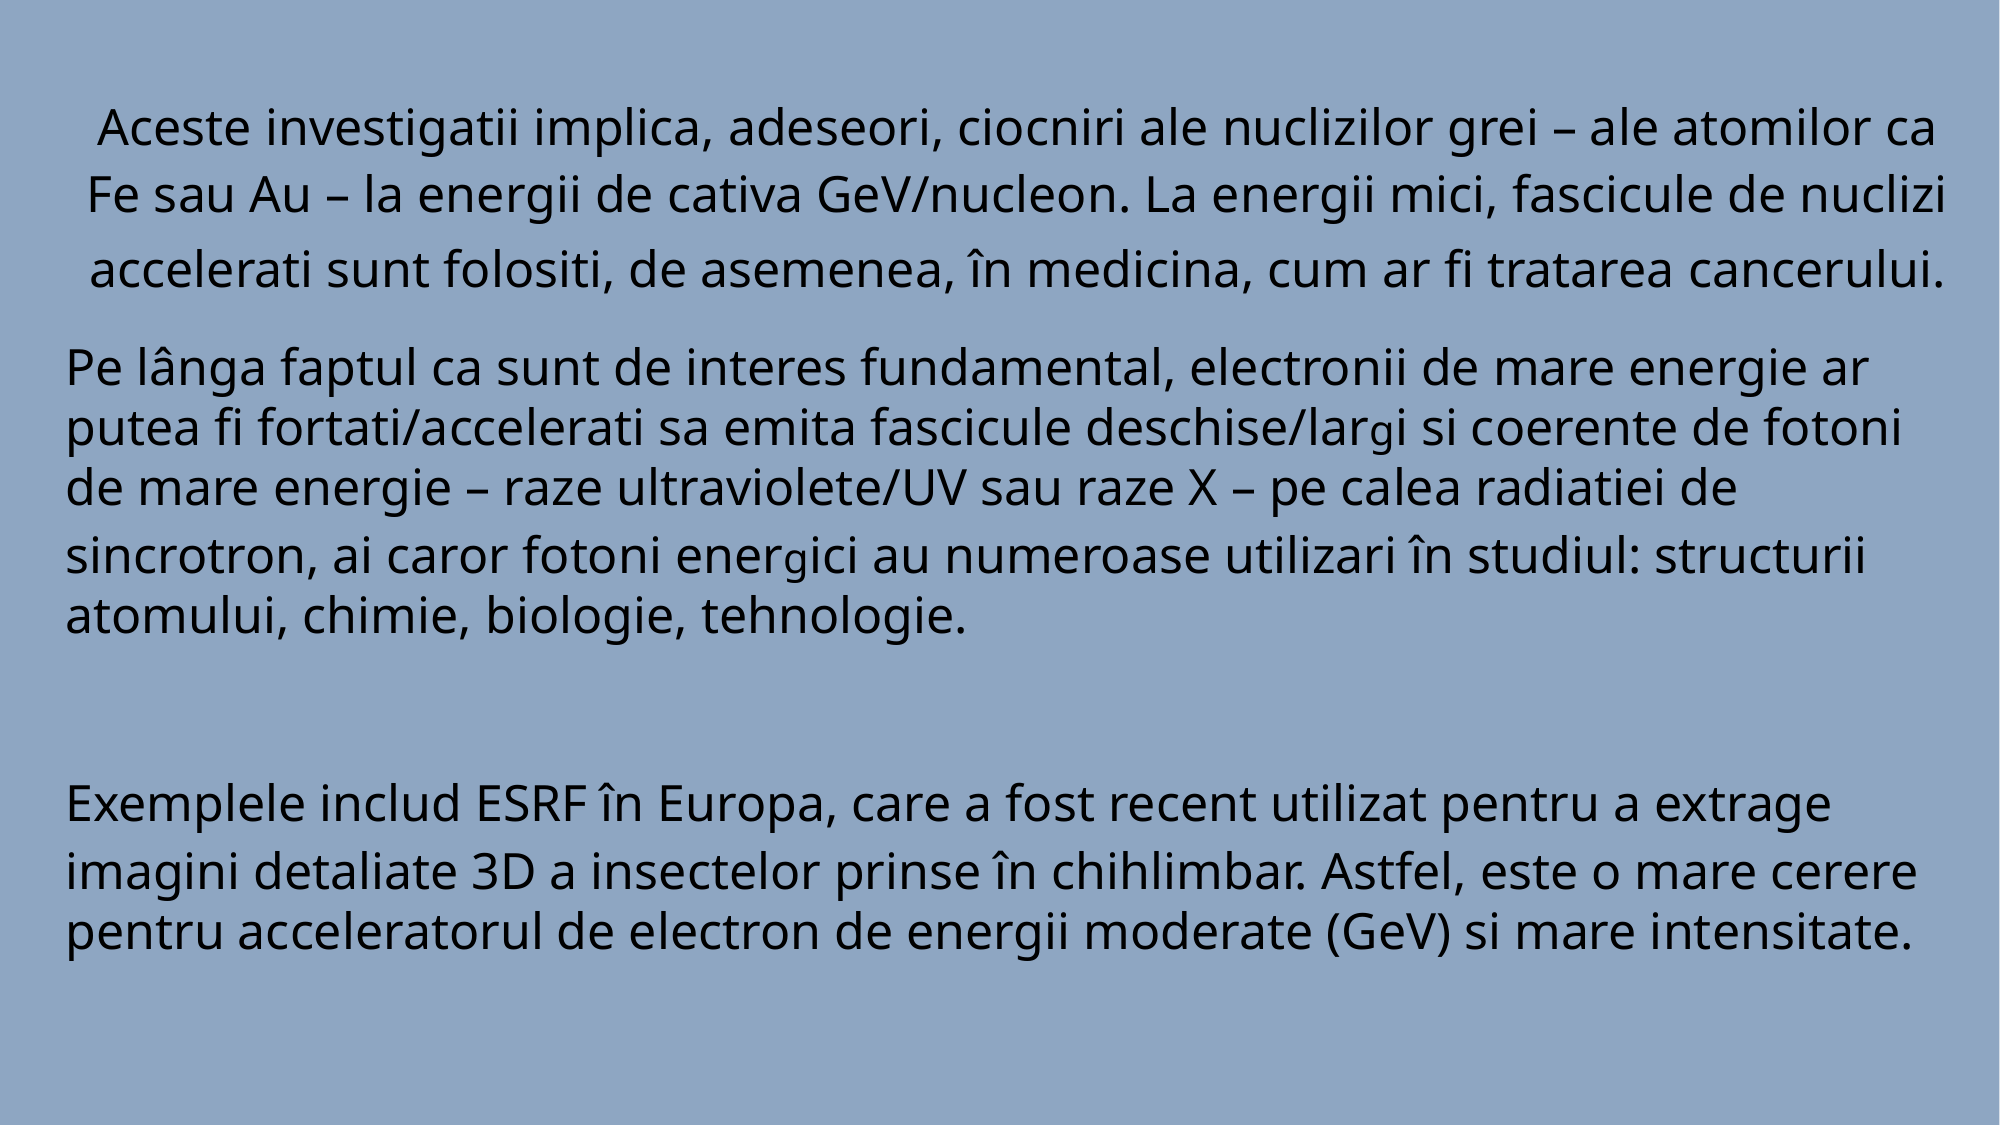

# Aceste investigatii implica, adeseori, ciocniri ale nuclizilor grei – ale atomilor ca Fe sau Au – la energii de cativa GeV/nucleon. La energii mici, fascicule de nuclizi accelerati sunt folositi, de asemenea, în medicina, cum ar fi tratarea cancerului.
Pe lânga faptul ca sunt de interes fundamental, electronii de mare energie ar putea fi fortati/accelerati sa emita fascicule deschise/largi si coerente de fotoni de mare energie – raze ultraviolete/UV sau raze X – pe calea radiatiei de sincrotron, ai caror fotoni energici au numeroase utilizari în studiul: structurii  atomului, chimie, biologie, tehnologie.
Exemplele includ ESRF în Europa, care a fost recent utilizat pentru a extrage imagini detaliate 3D a insectelor prinse în chihlimbar. Astfel, este o mare cerere pentru acceleratorul de electron de energii moderate (GeV) si mare intensitate.